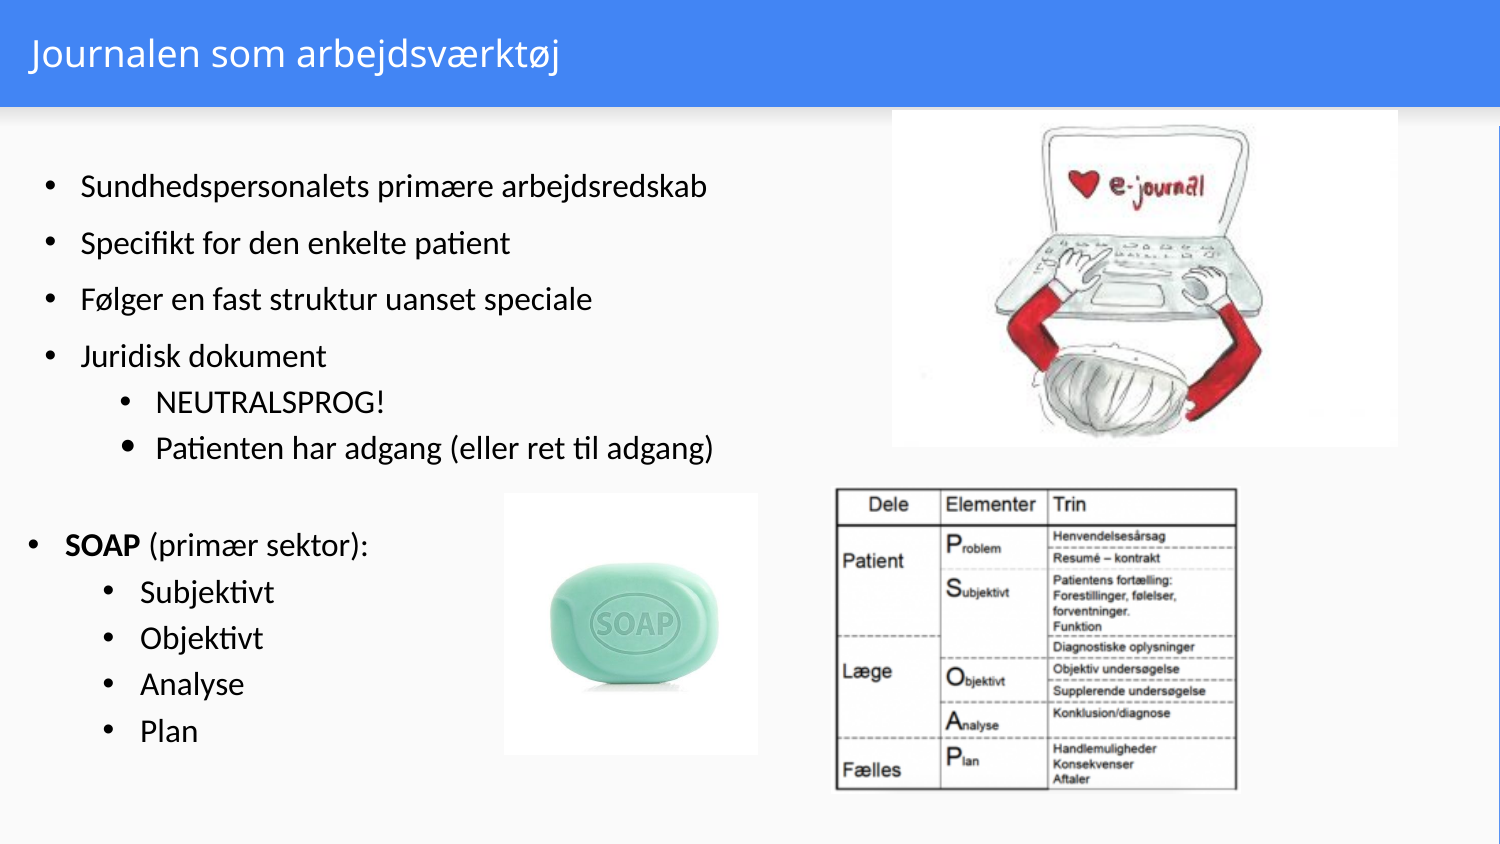

# Journalen som arbejdsværktøj
Sundhedspersonalets primære arbejdsredskab
Specifikt for den enkelte patient
Følger en fast struktur uanset speciale
Juridisk dokument
NEUTRALSPROG!
Patienten har adgang (eller ret til adgang)
SOAP (primær sektor):
Subjektivt
Objektivt
Analyse
Plan